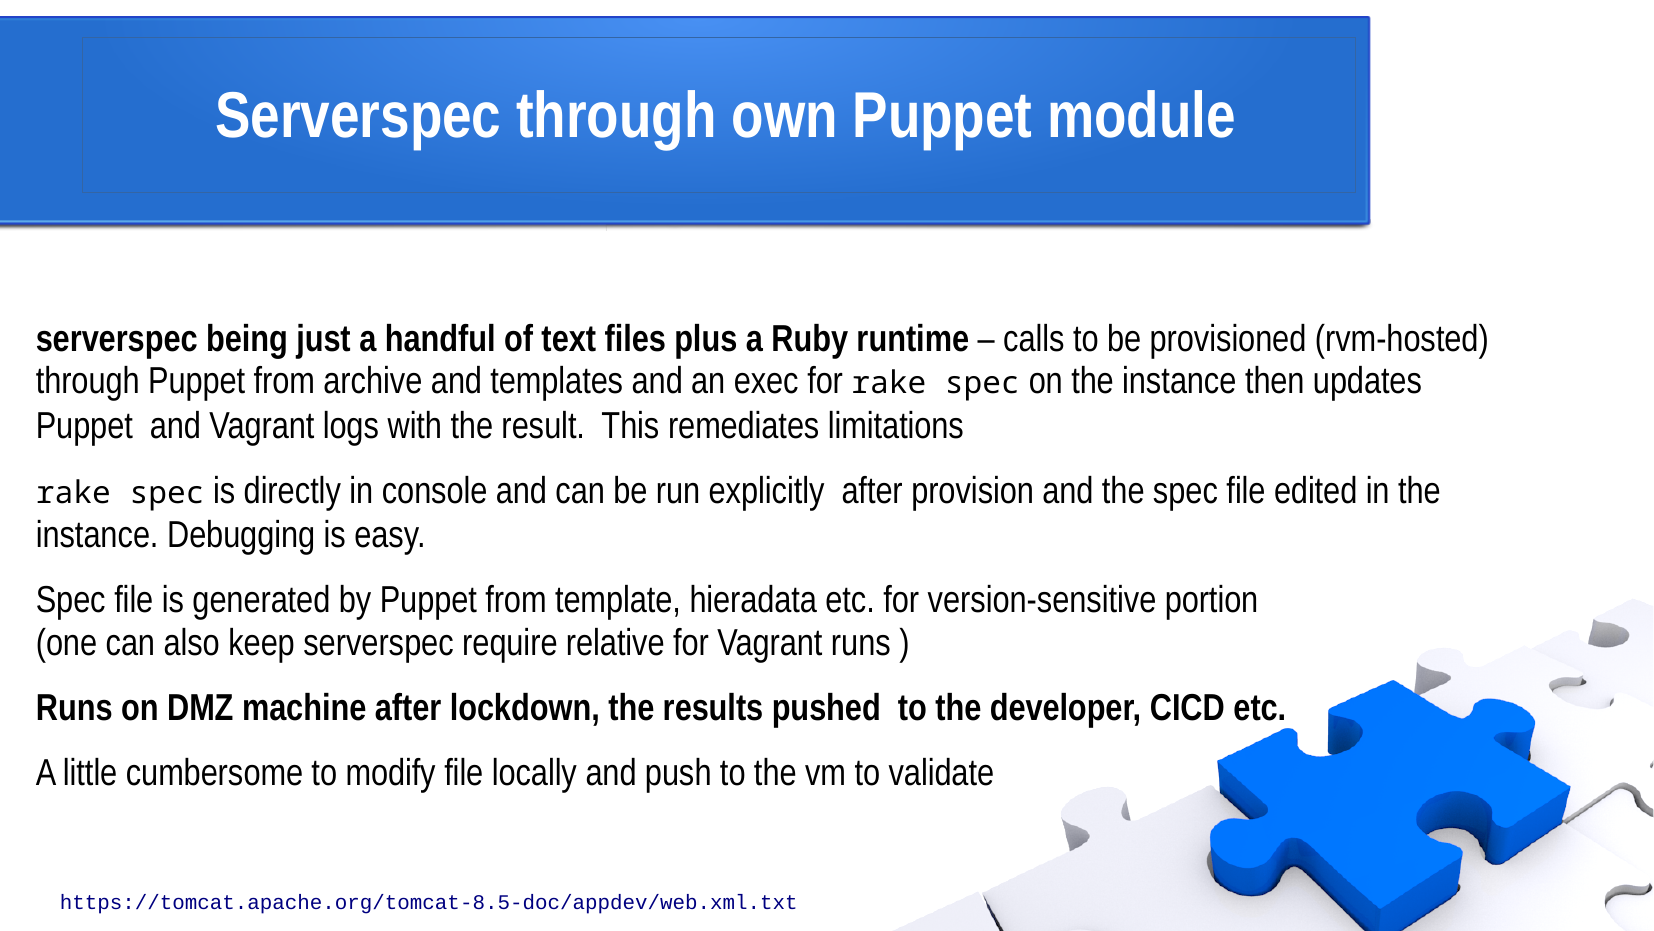

# Serverspec through own Puppet module
serverspec being just a handful of text files plus a Ruby runtime – calls to be provisioned (rvm-hosted) through Puppet from archive and templates and an exec for rake spec on the instance then updates Puppet and Vagrant logs with the result. This remediates limitations
rake spec is directly in console and can be run explicitly after provision and the spec file edited in the instance. Debugging is easy.
Spec file is generated by Puppet from template, hieradata etc. for version-sensitive portion
(one can also keep serverspec require relative for Vagrant runs )
Runs on DMZ machine after lockdown, the results pushed to the developer, CICD etc.
A little cumbersome to modify file locally and push to the vm to validate
https://tomcat.apache.org/tomcat-8.5-doc/appdev/web.xml.txt